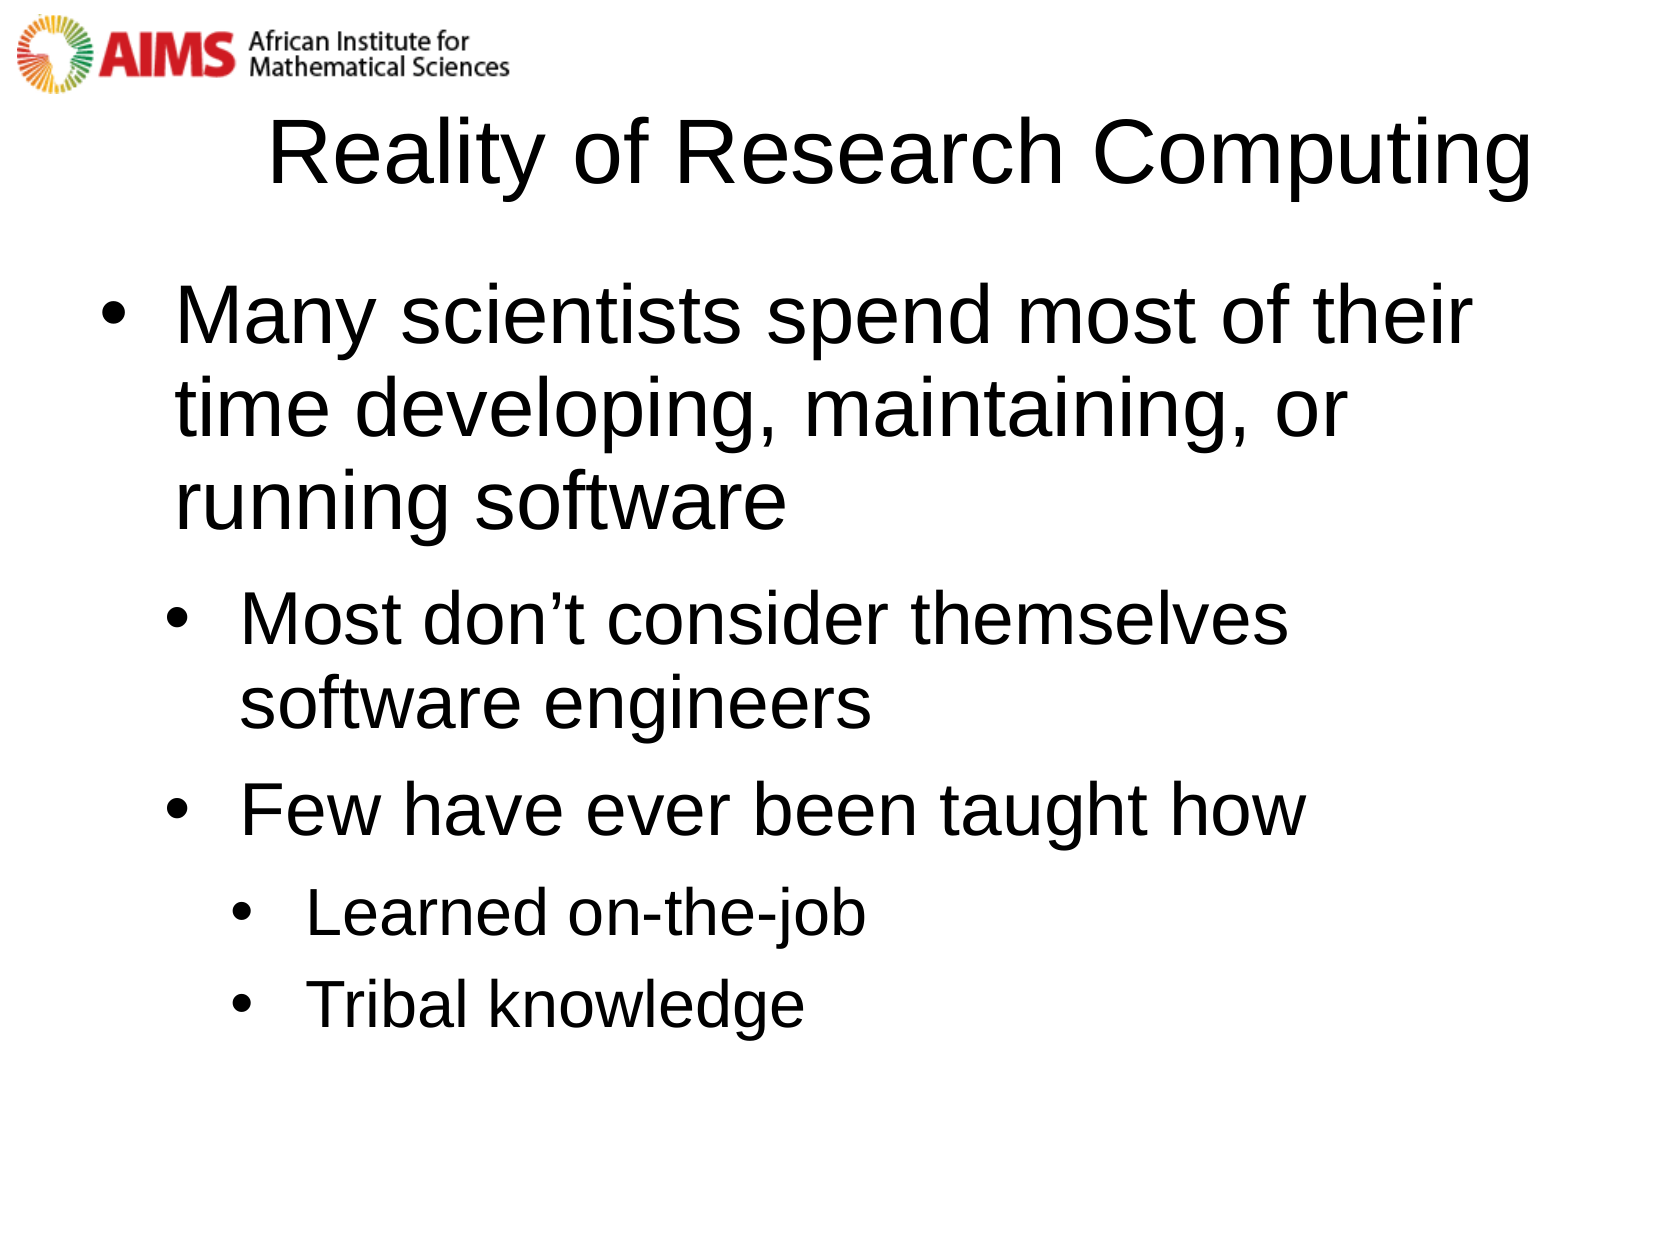

# Reality of Research Computing
Many scientists spend most of their time developing, maintaining, or running software
Most don’t consider themselves software engineers
Few have ever been taught how
Learned on-the-job
Tribal knowledge